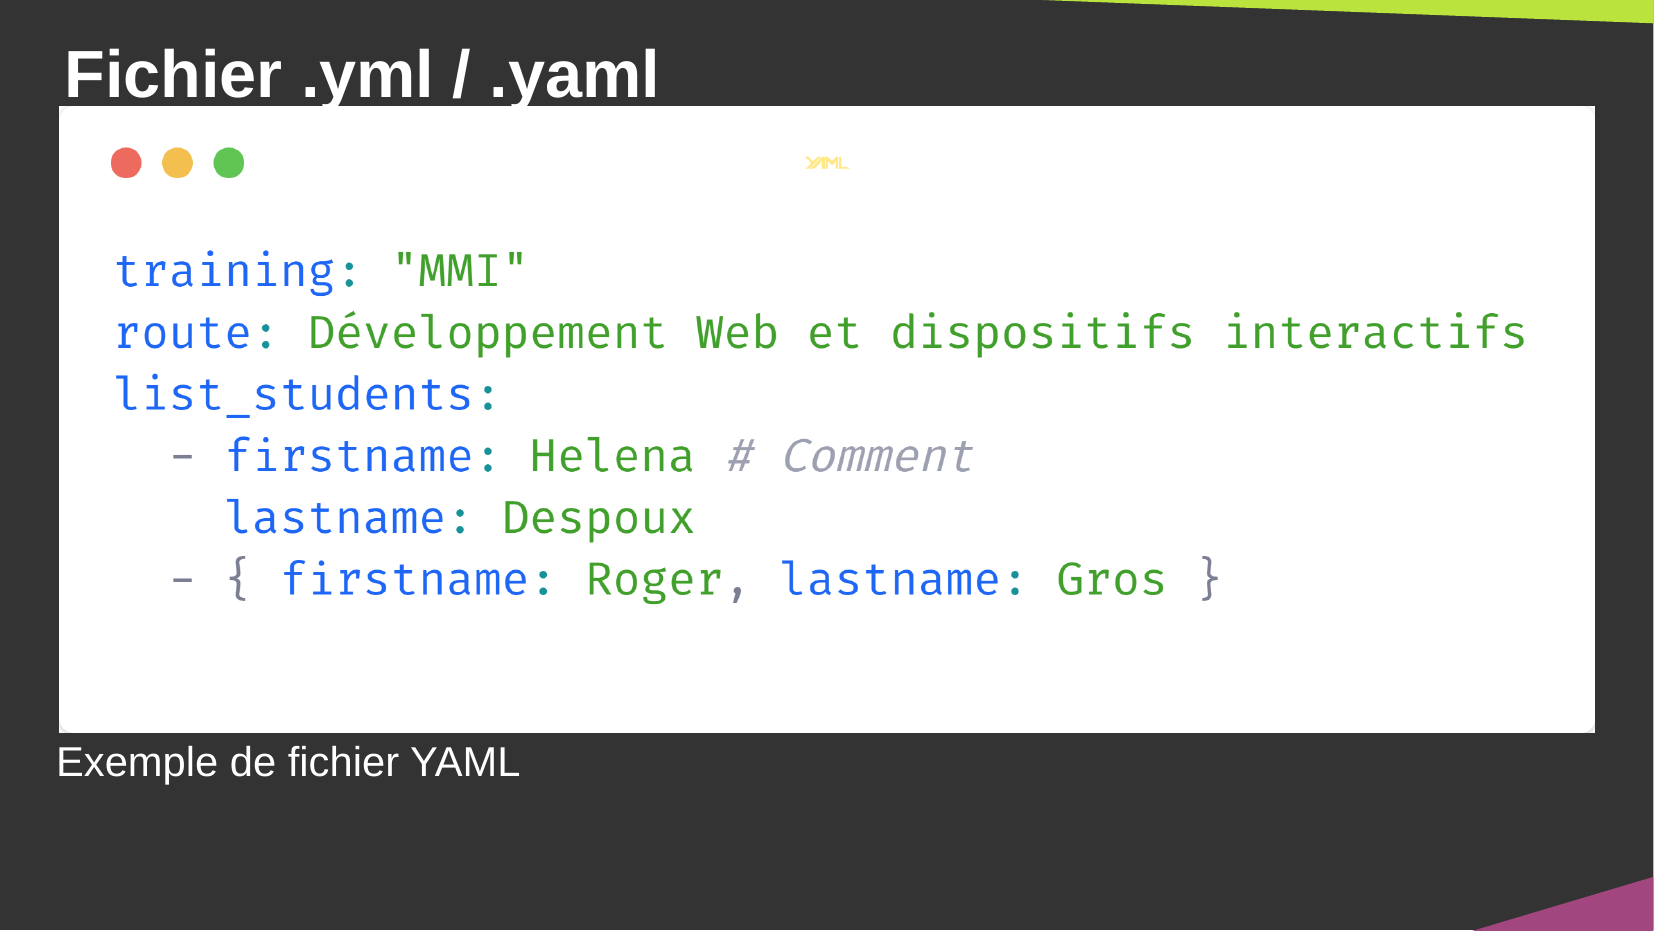

# Fichier .yml / .yaml
Exemple de fichier YAML